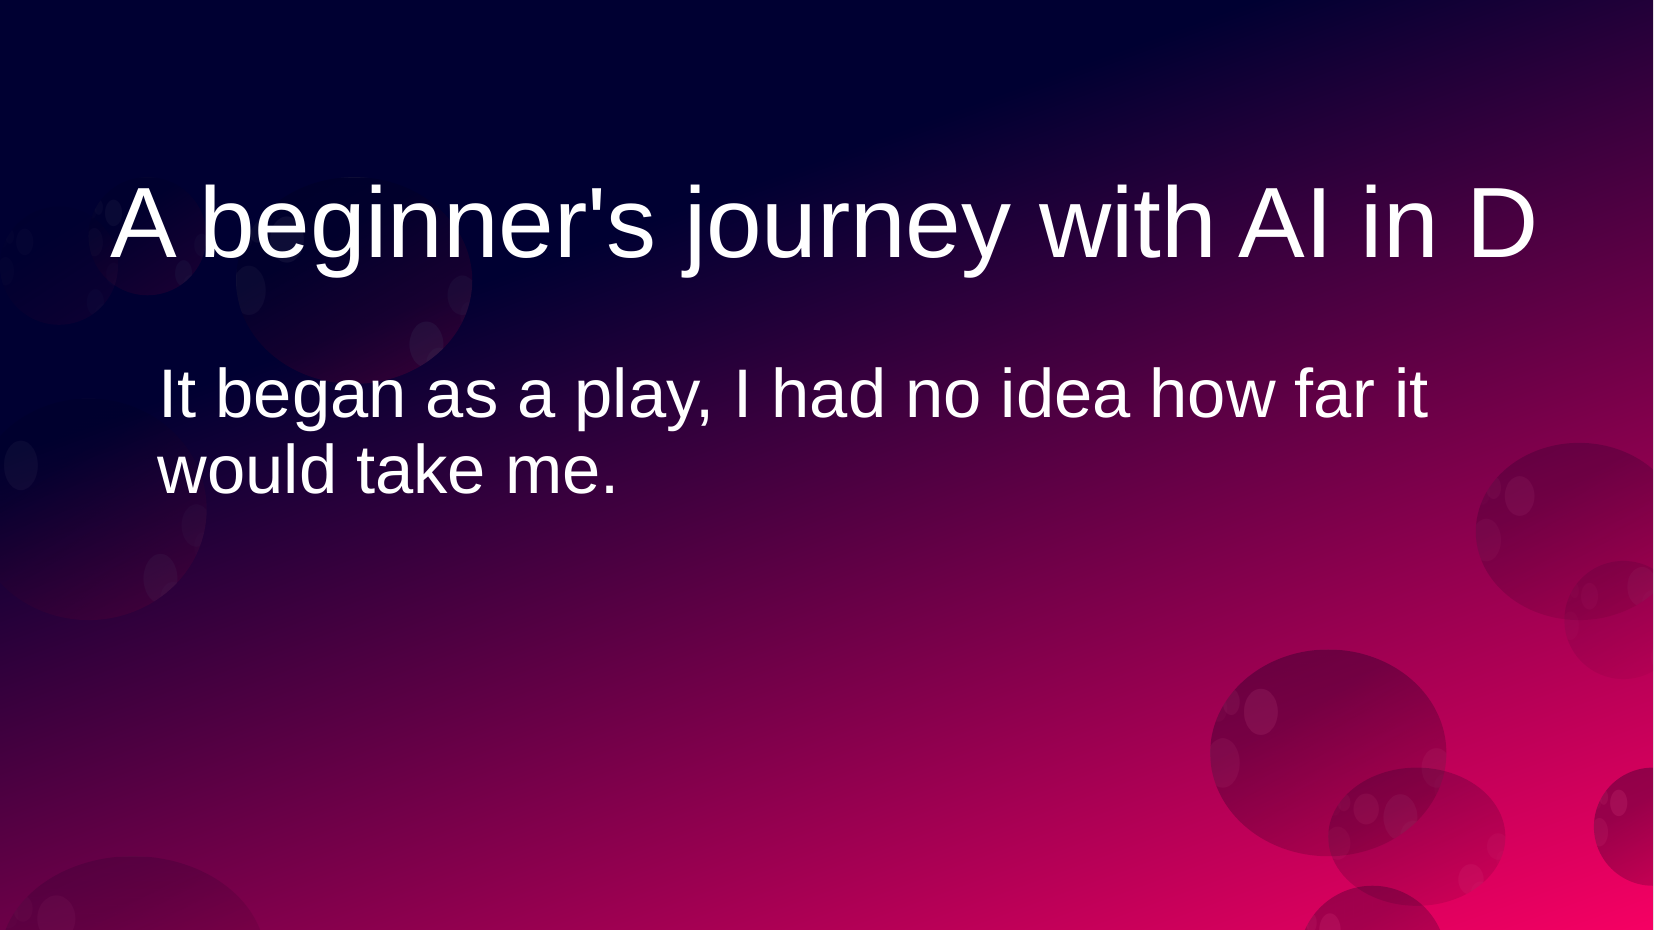

# A beginner's journey with AI in D It began as a play, I had no idea how far it 		would take me.